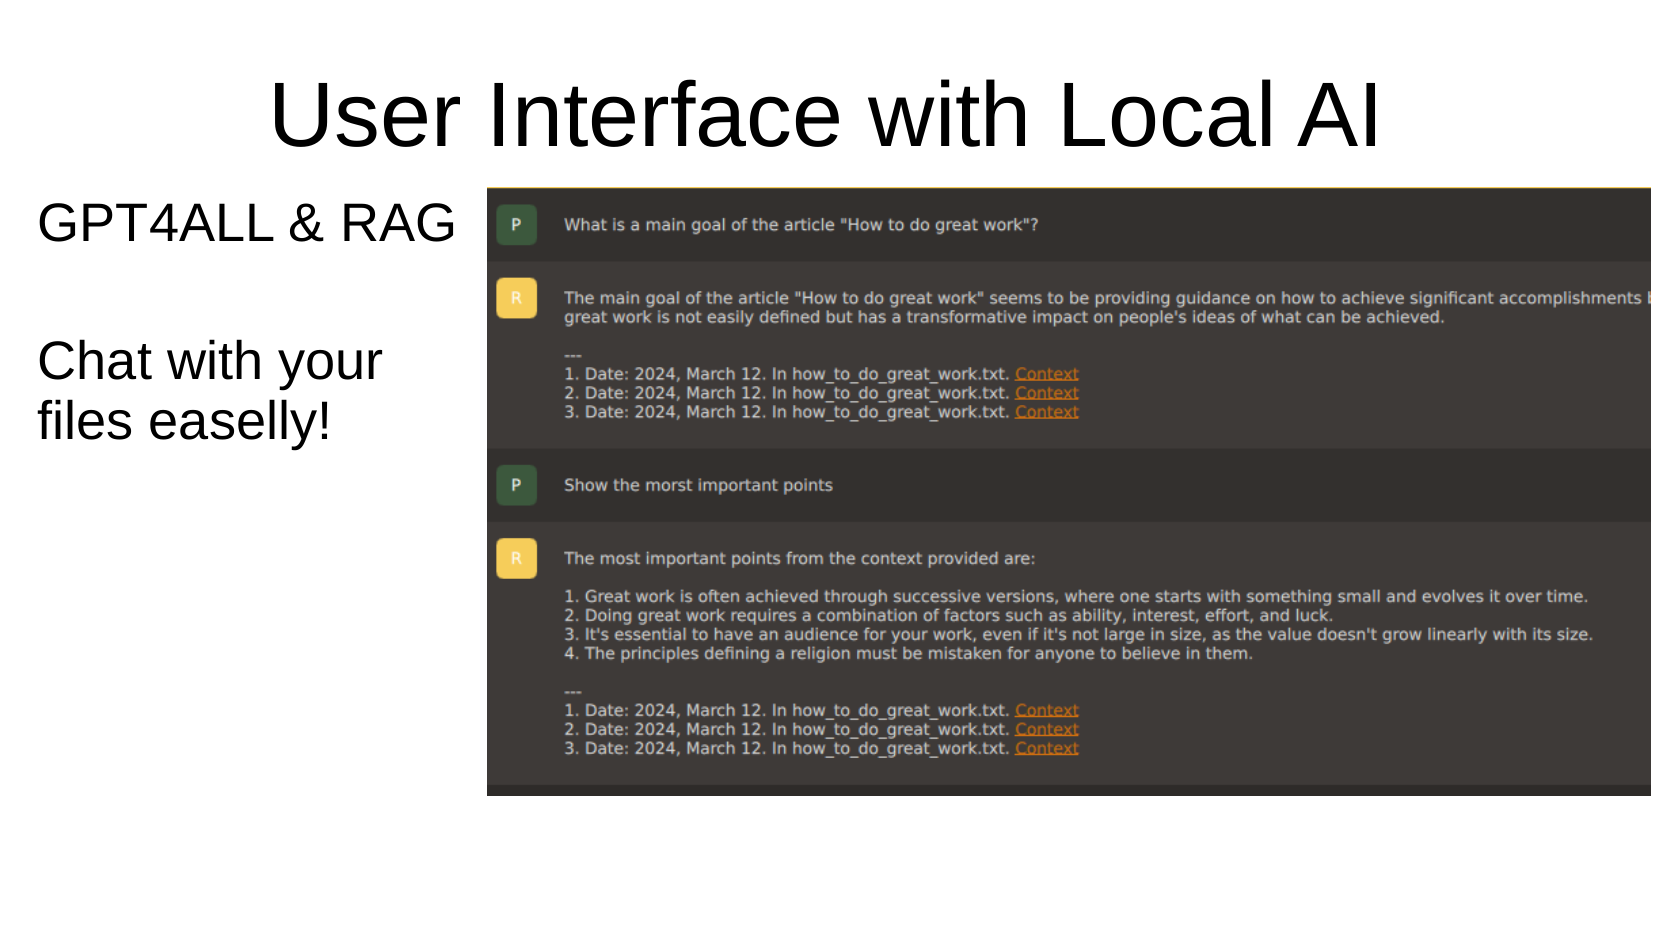

# User Interface with Local AI
GPT4ALL & RAG
Chat with your files easelly!